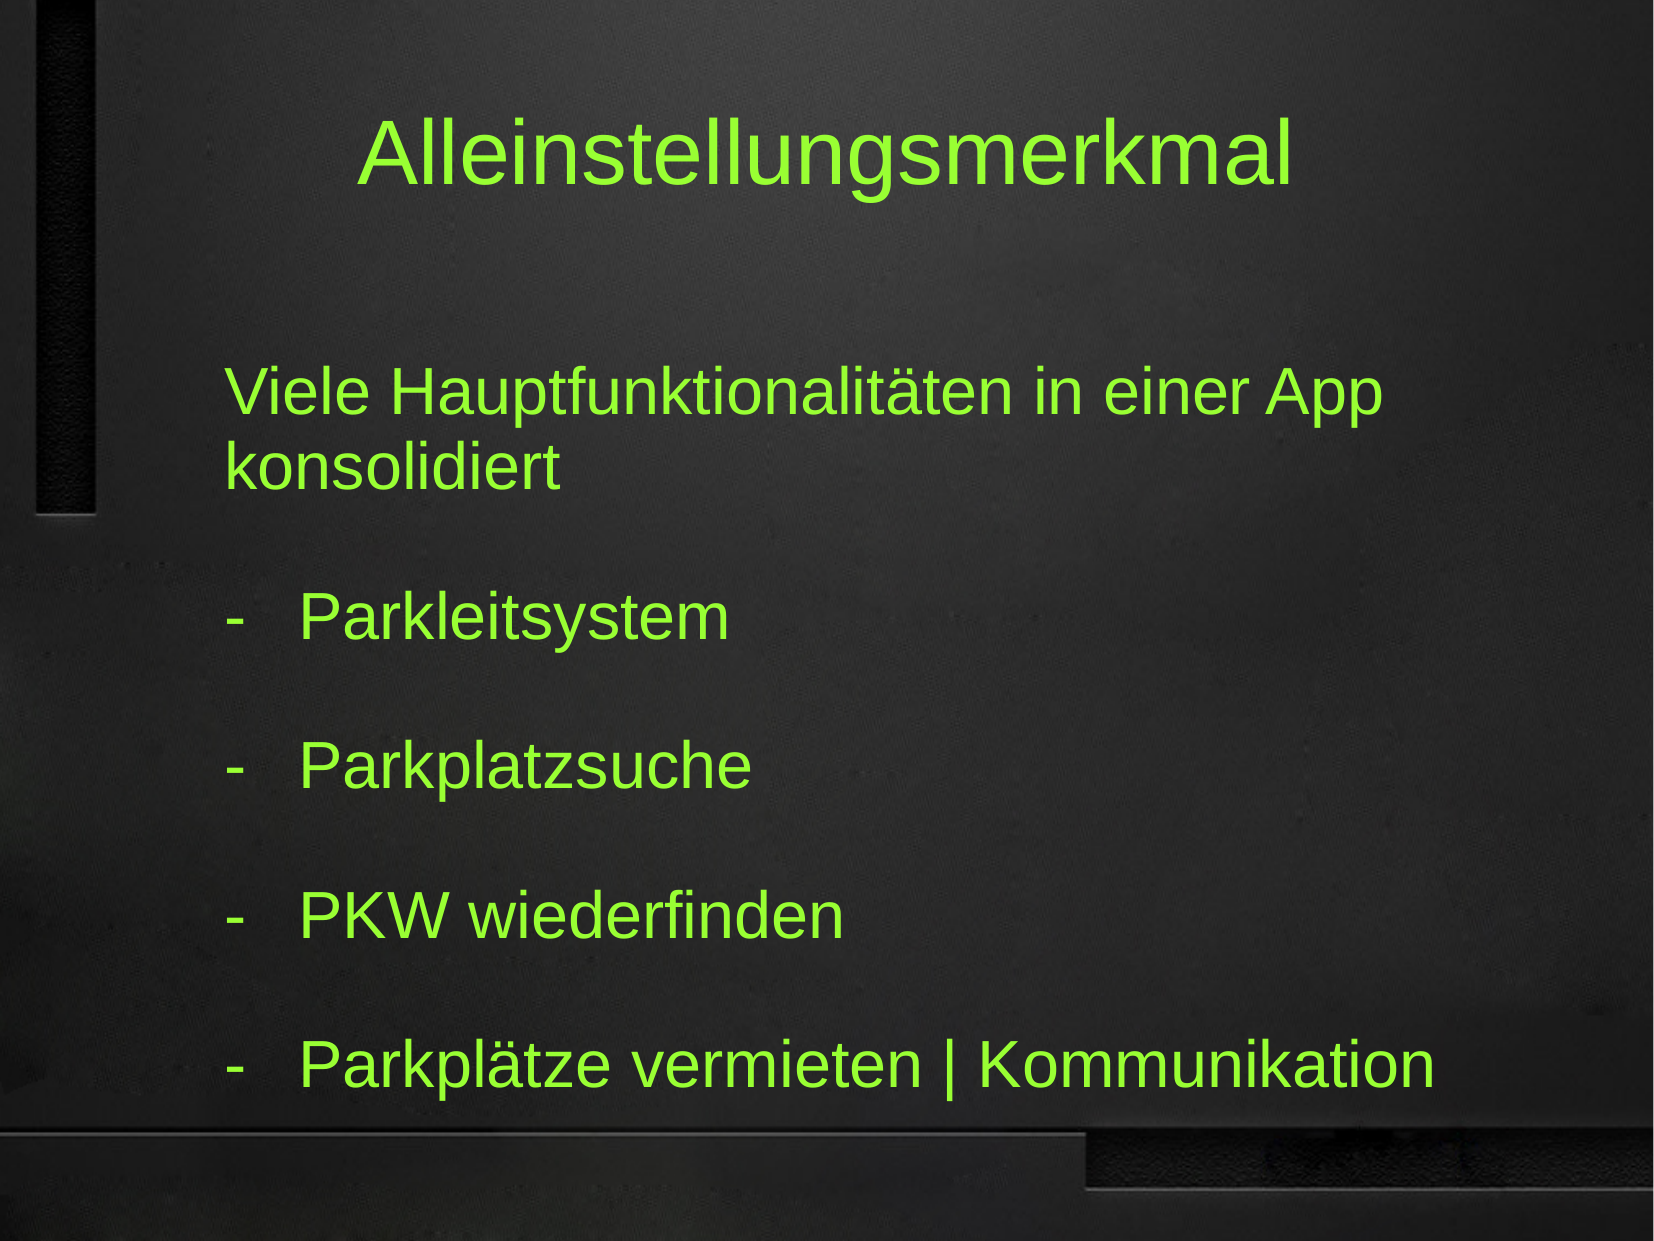

# Alleinstellungsmerkmal
Viele Hauptfunktionalitäten in einer App konsolidiert
- 	Parkleitsystem
-	Parkplatzsuche
-	PKW wiederfinden
-	Parkplätze vermieten | Kommunikation